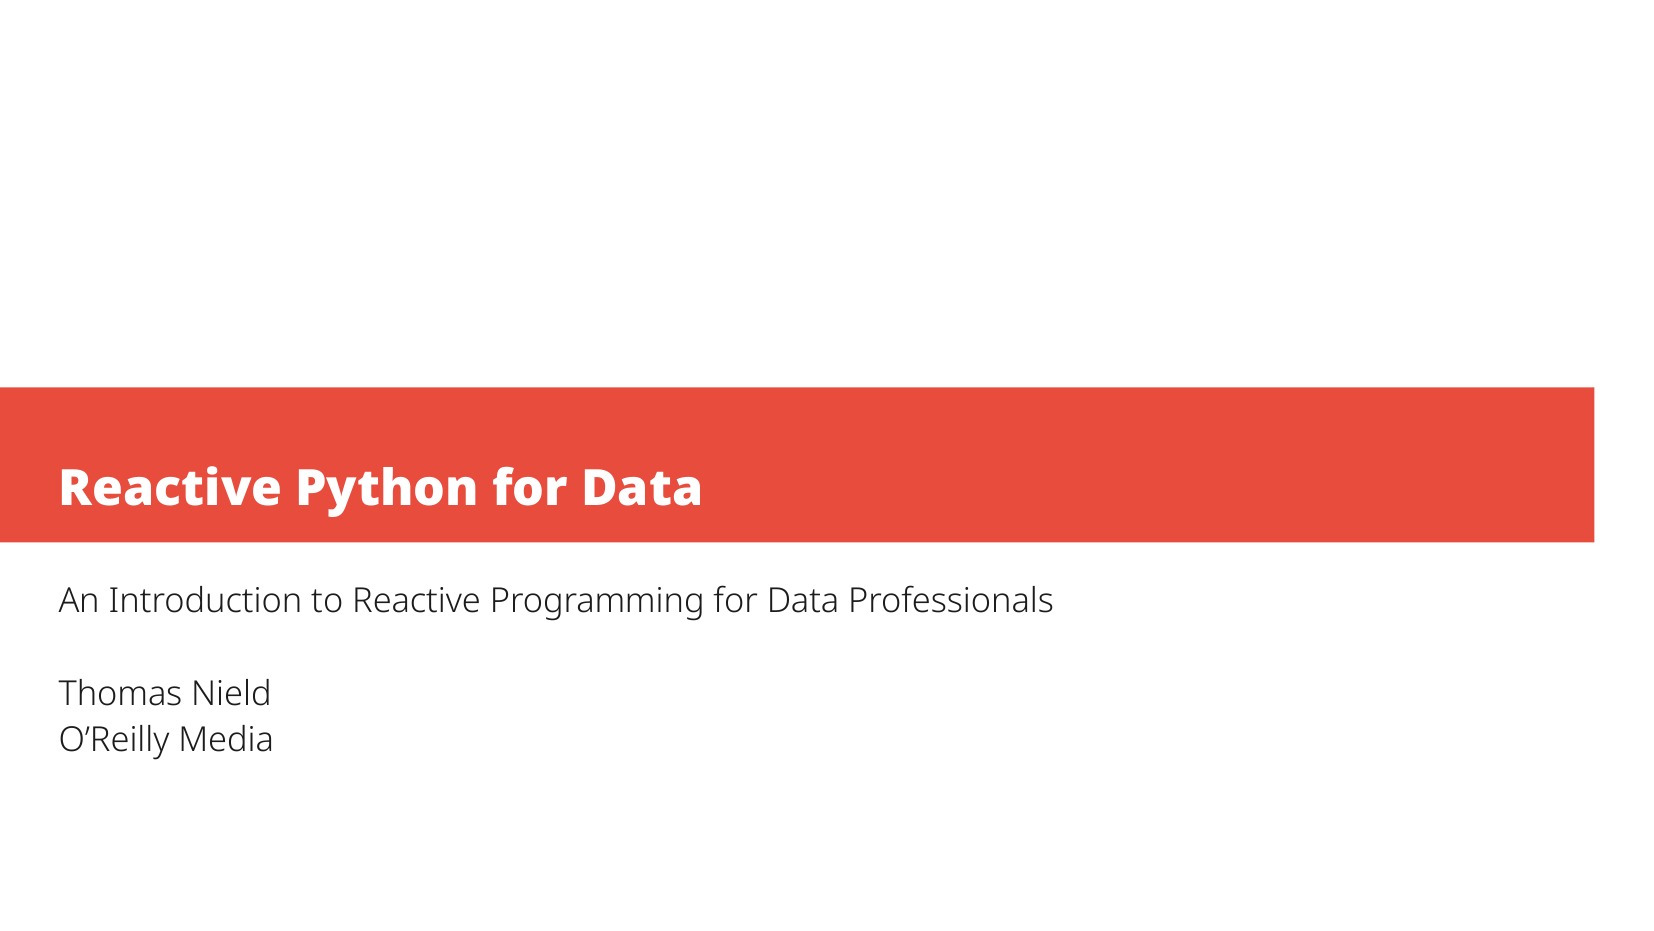

# Reactive Python for Data
An Introduction to Reactive Programming for Data Professionals
Thomas Nield
O’Reilly Media